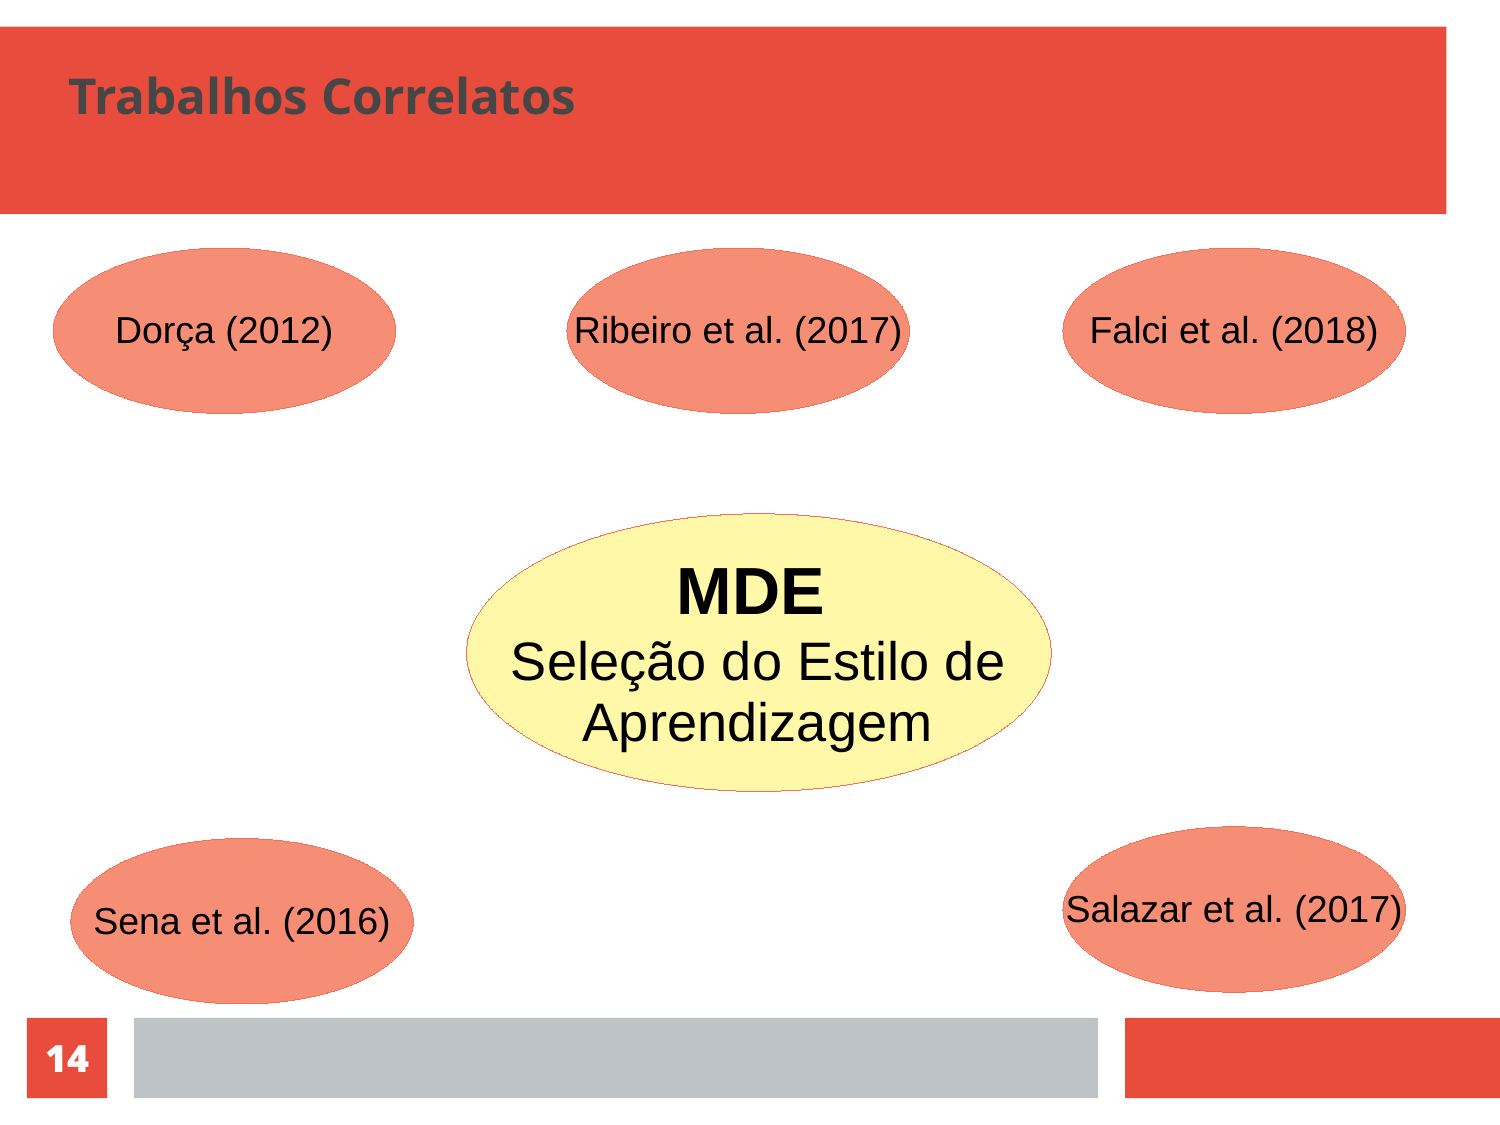

# Trabalhos Correlatos
Dorça (2012)
Ribeiro et al. (2017)
Falci et al. (2018)
		 MDE
Seleção do Estilo de 	 Aprendizagem
Salazar et al. (2017)
Sena et al. (2016)
14